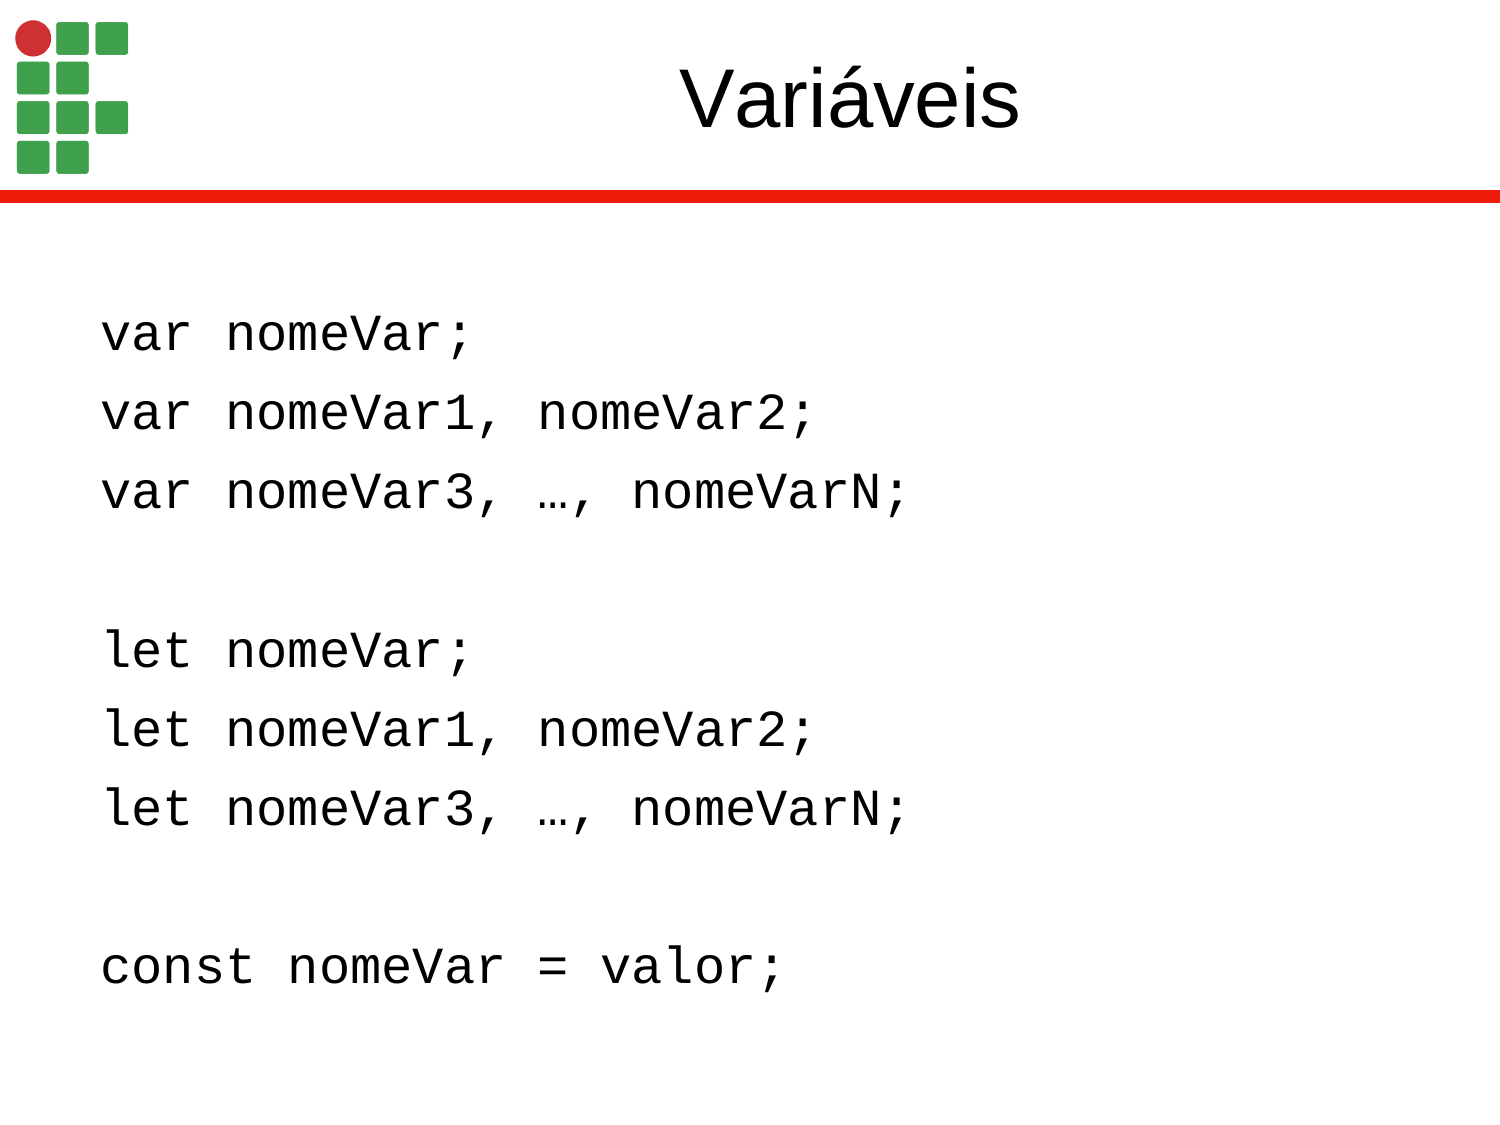

# Variáveis
var nomeVar;
var nomeVar1, nomeVar2;
var nomeVar3, …, nomeVarN;
let nomeVar;
let nomeVar1, nomeVar2;
let nomeVar3, …, nomeVarN;
const nomeVar = valor;